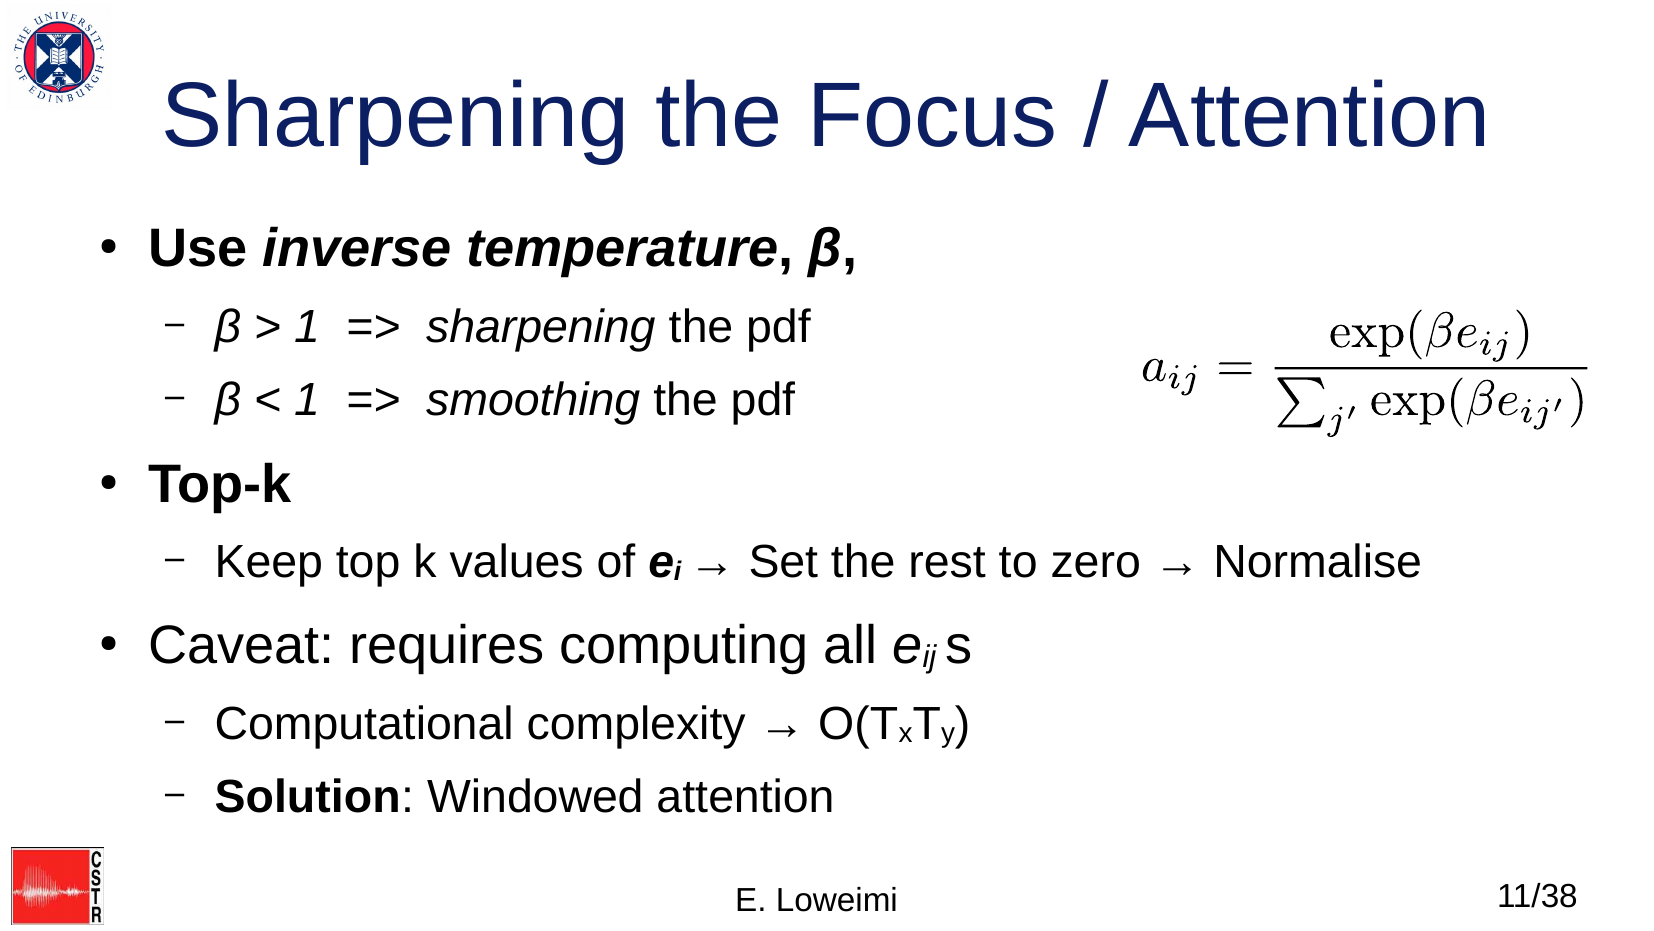

# Sharpening the Focus / Attention
Use inverse temperature, β,
β > 1 => sharpening the pdf
β < 1 => smoothing the pdf
Top-k
Keep top k values of ei → Set the rest to zero → Normalise
Caveat: requires computing all eij s
Computational complexity → O(TxTy)
Solution: Windowed attention
11/38
E. Loweimi